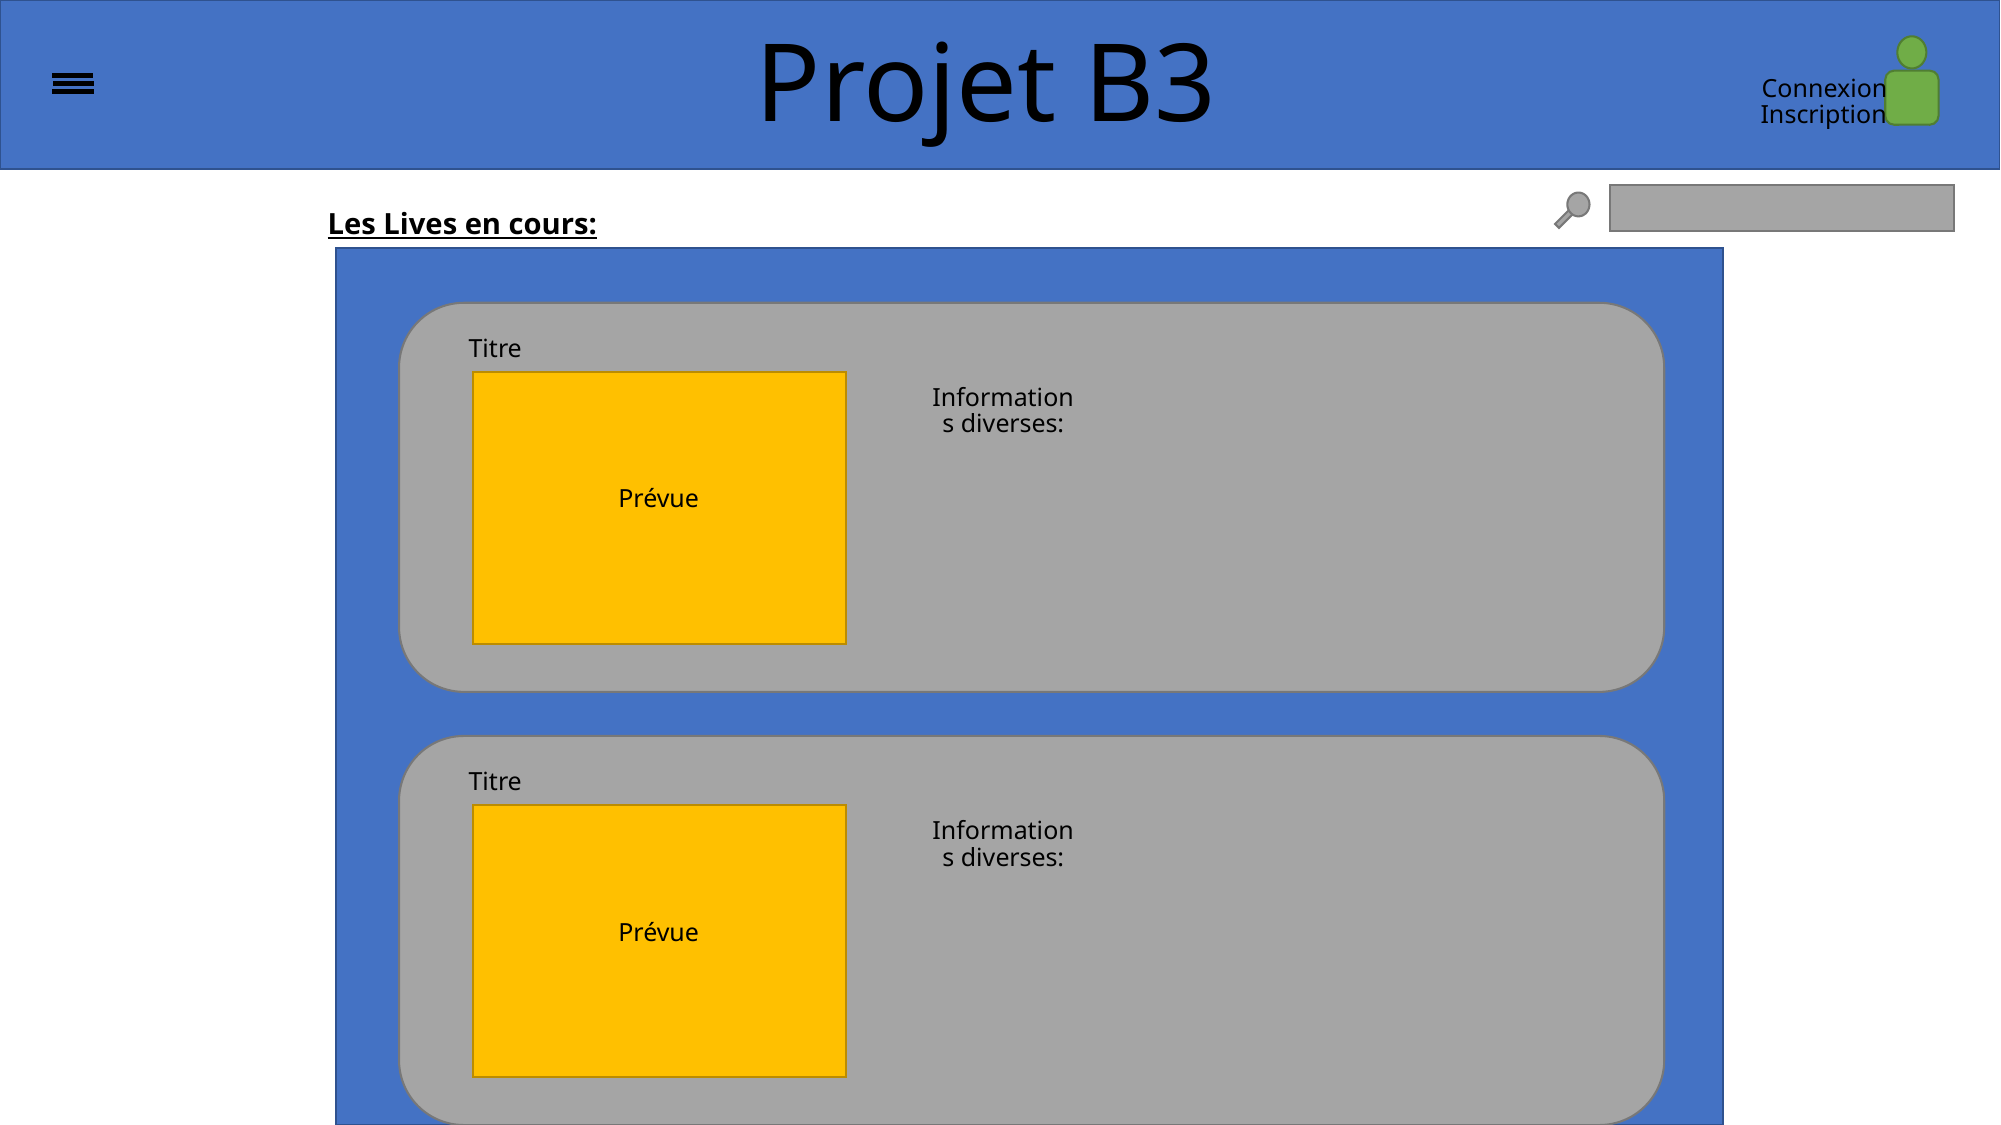

# Projet B3
Connexion
Inscription
Les Lives en cours:
Titre
Informations diverses:
Prévue
Titre
Informations diverses:
Prévue